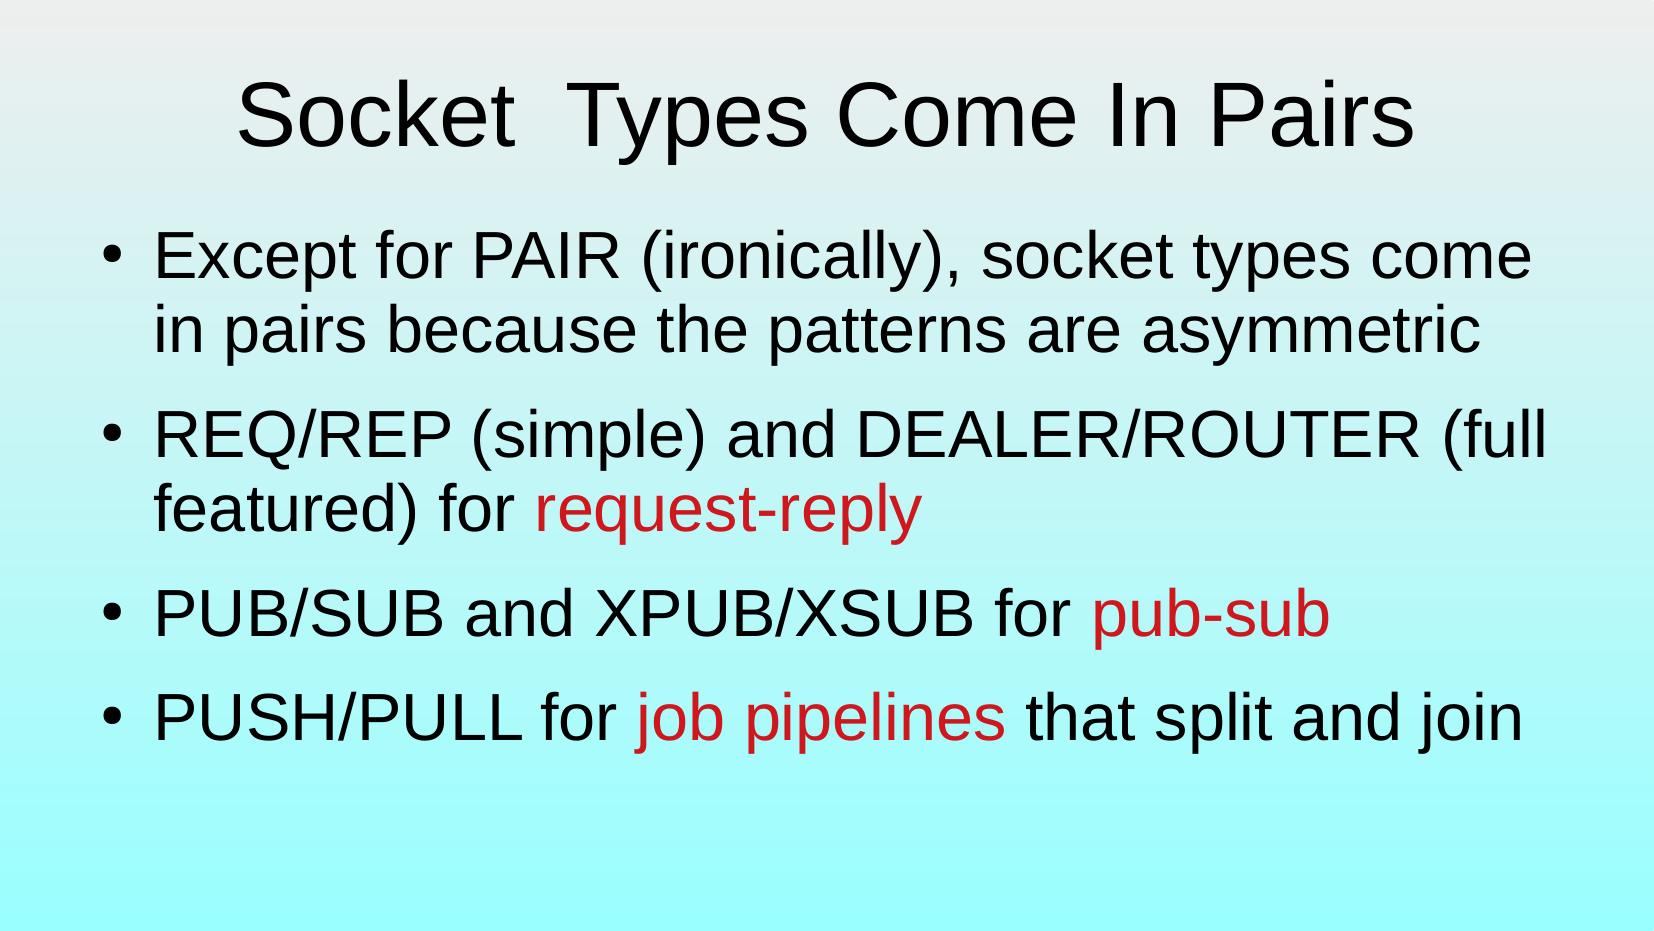

# Socket Types Come In Pairs
Except for PAIR (ironically), socket types come in pairs because the patterns are asymmetric
REQ/REP (simple) and DEALER/ROUTER (full featured) for request-reply
PUB/SUB and XPUB/XSUB for pub-sub
PUSH/PULL for job pipelines that split and join